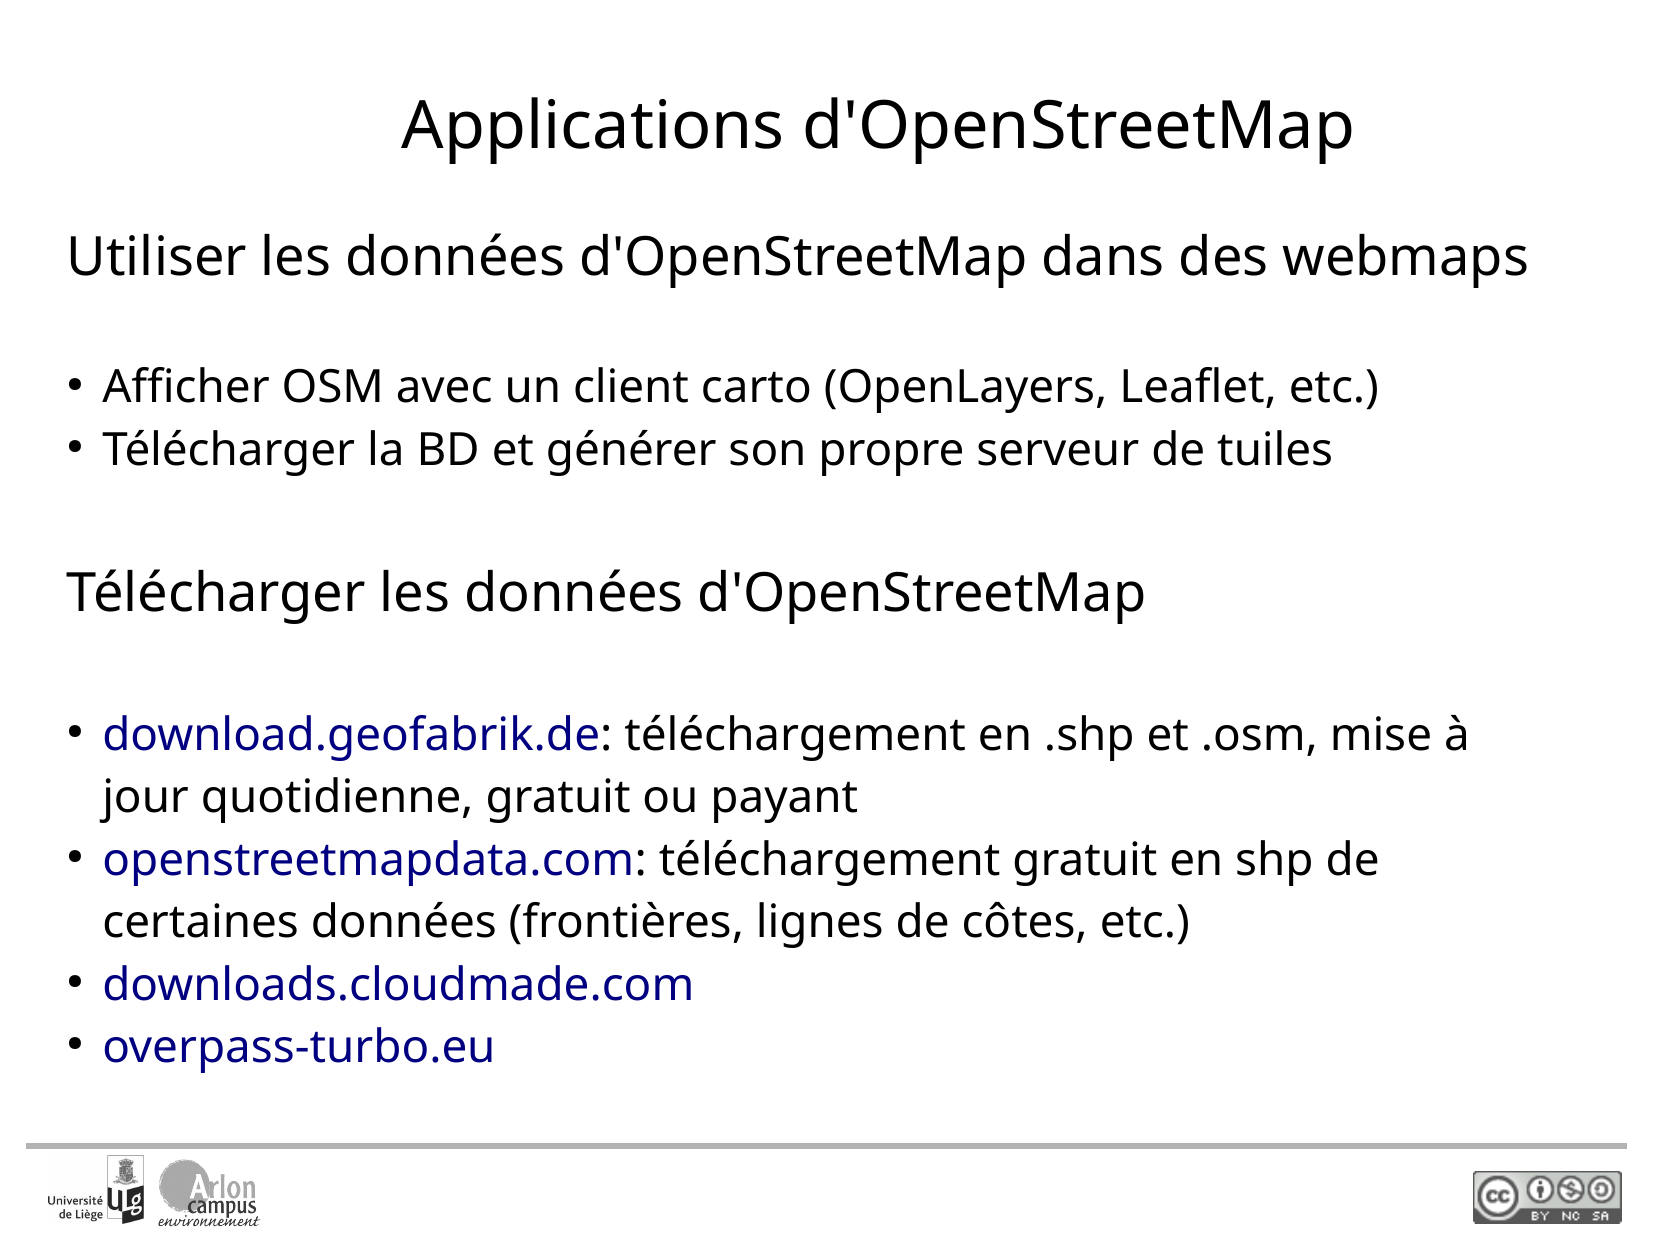

# Applications d'OpenStreetMap
Utiliser les données d'OpenStreetMap dans des webmaps
Afficher OSM avec un client carto (OpenLayers, Leaflet, etc.)
Télécharger la BD et générer son propre serveur de tuiles
Télécharger les données d'OpenStreetMap
download.geofabrik.de: téléchargement en .shp et .osm, mise à jour quotidienne, gratuit ou payant
openstreetmapdata.com: téléchargement gratuit en shp de certaines données (frontières, lignes de côtes, etc.)
downloads.cloudmade.com
overpass-turbo.eu